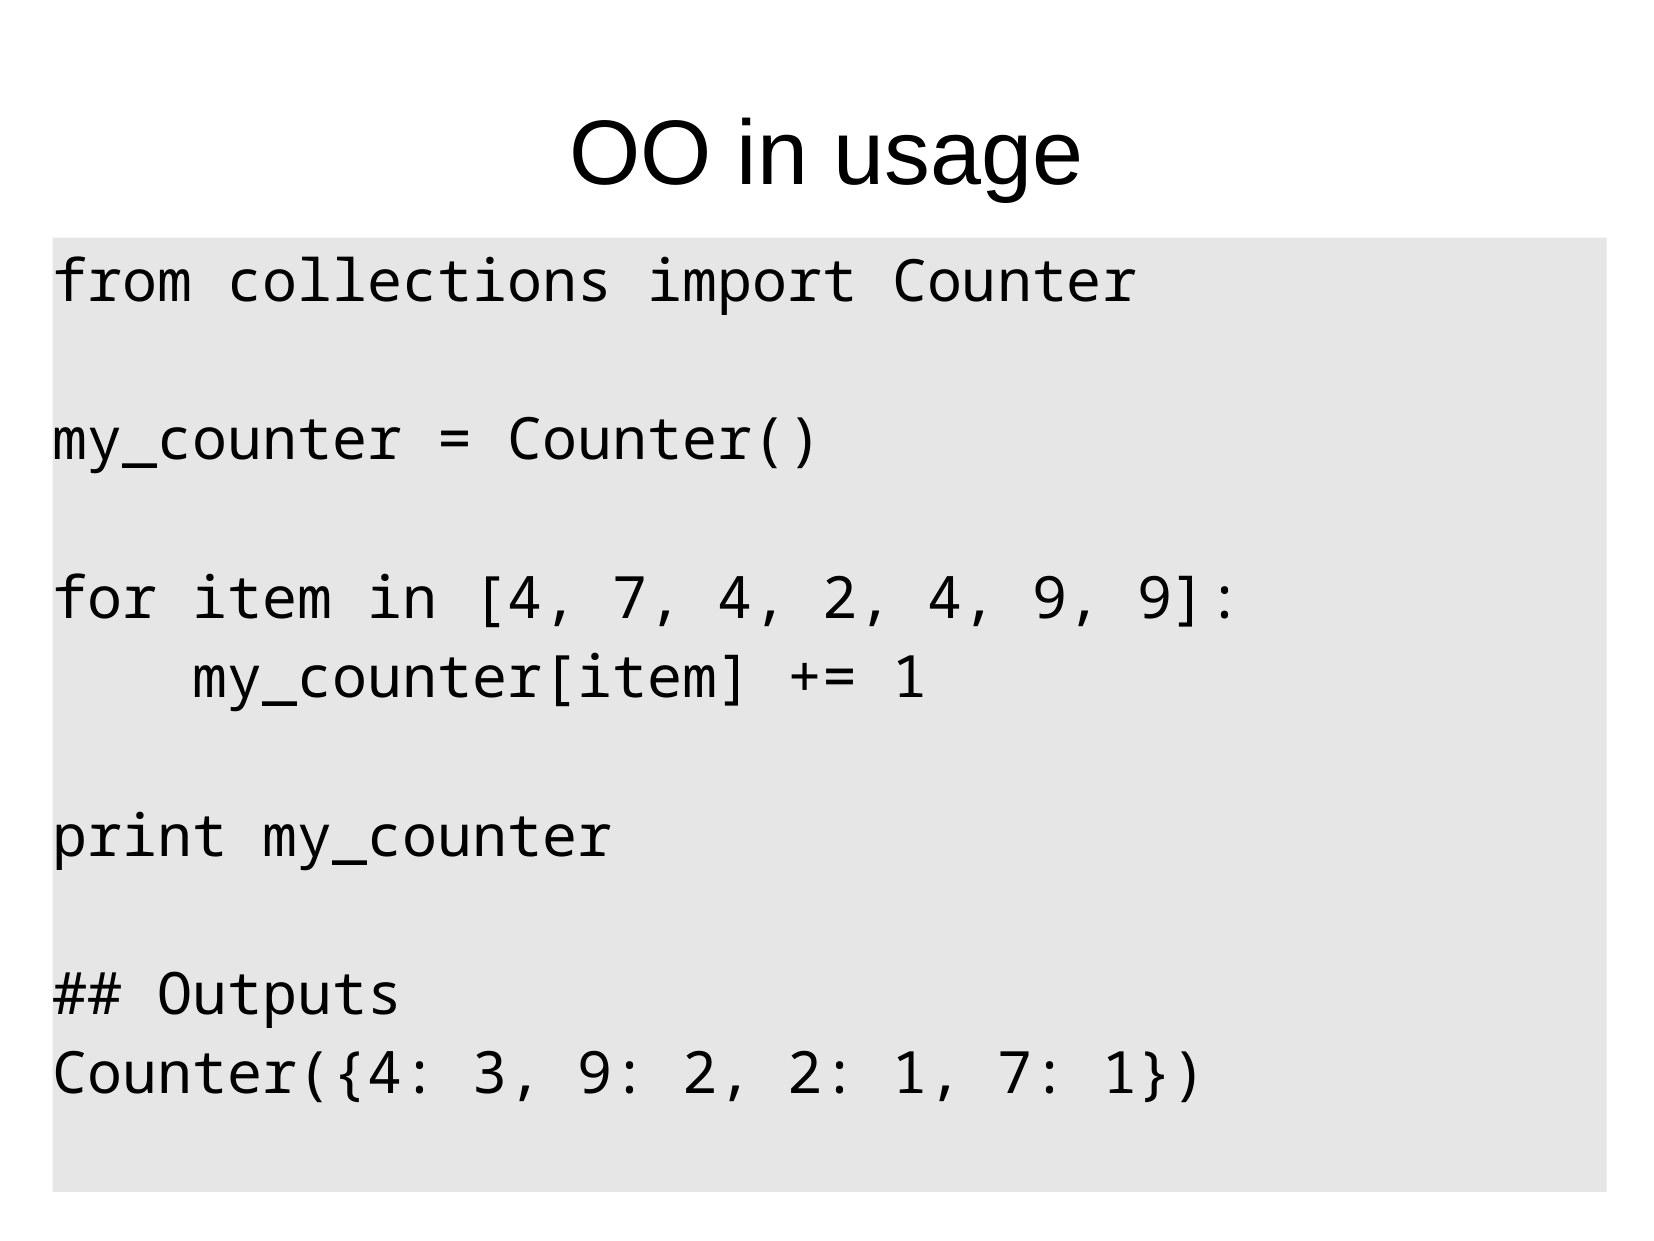

# OO in usage
from collections import Counter
my_counter = Counter()
for item in [4, 7, 4, 2, 4, 9, 9]:
 my_counter[item] += 1
print my_counter
## Outputs
Counter({4: 3, 9: 2, 2: 1, 7: 1})